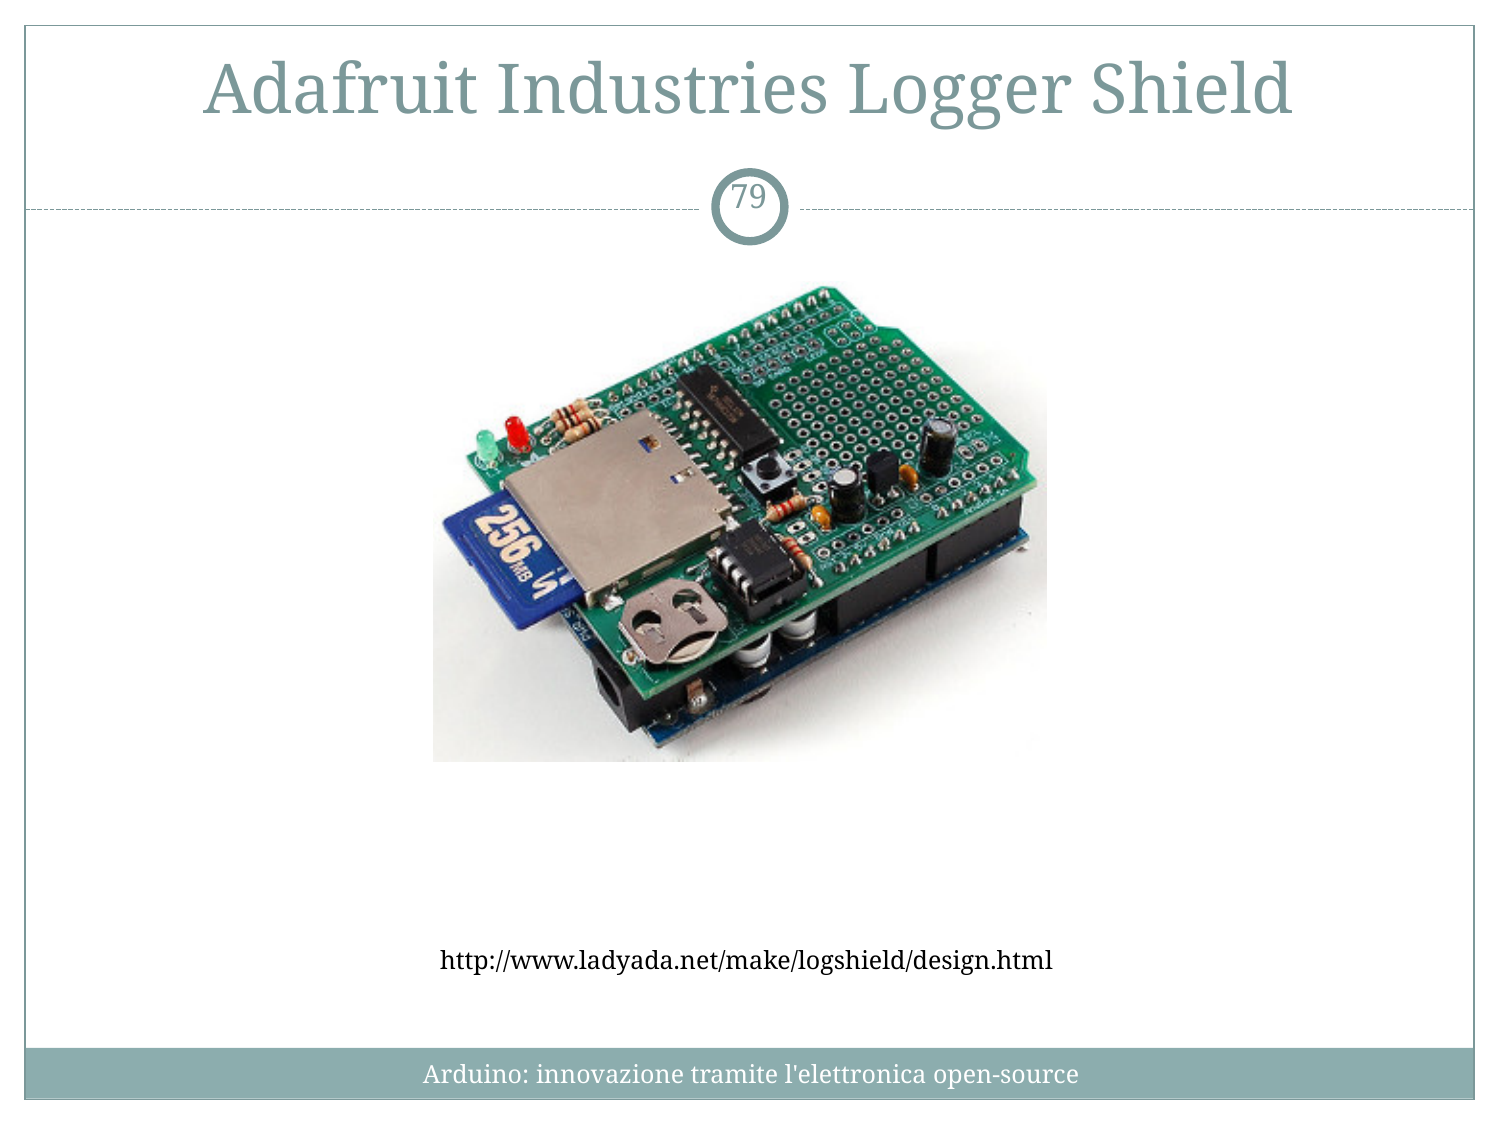

# Adafruit Industries Logger Shield
http://www.ladyada.net/make/logshield/design.html
Arduino: innovazione tramite l'elettronica open-source